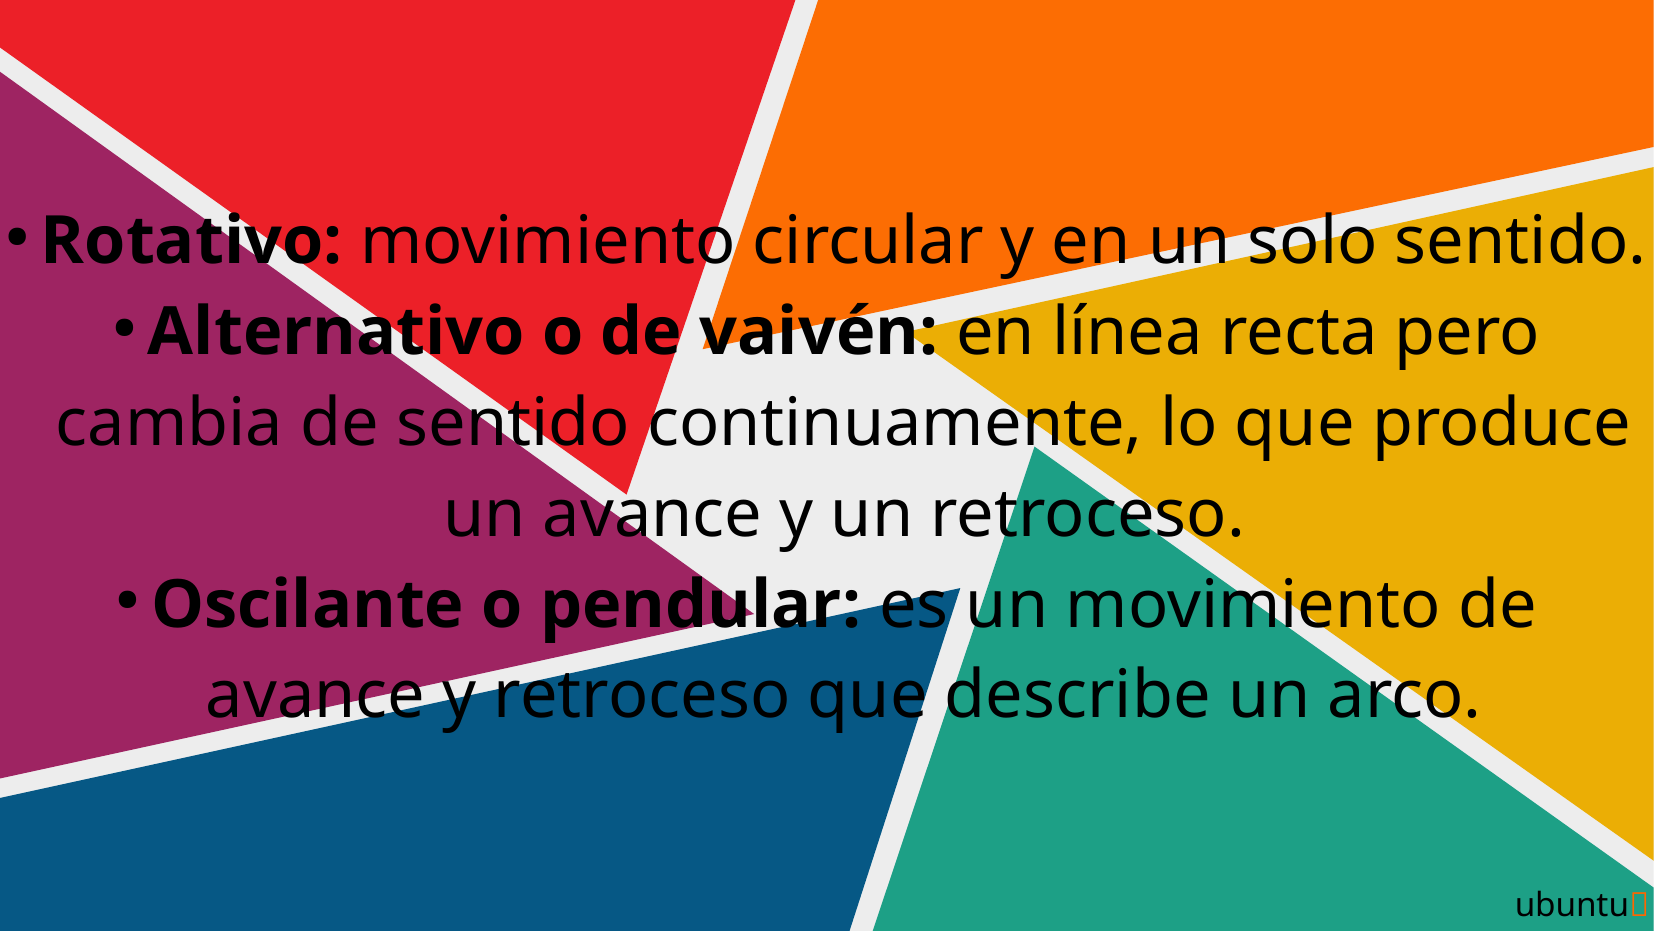

# Rotativo: movimiento circular y en un solo sentido.
Alternativo o de vaivén: en línea recta pero cambia de sentido continuamente, lo que produce un avance y un retroceso.
Oscilante o pendular: es un movimiento de avance y retroceso que describe un arco.
ubuntu